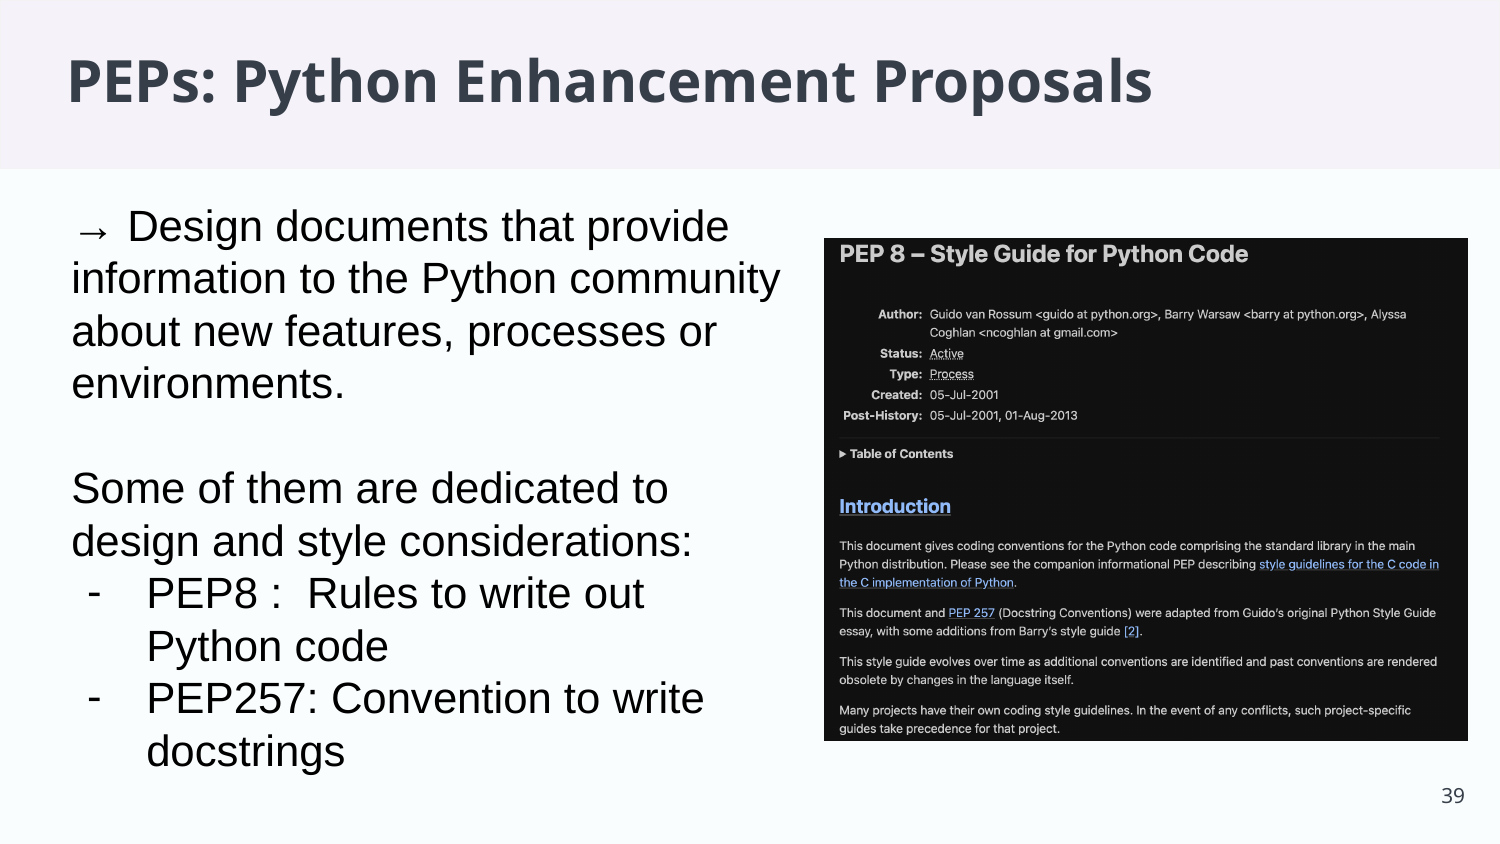

# PEPs: Python Enhancement Proposals
→ Design documents that provide information to the Python community about new features, processes or environments.
Some of them are dedicated to design and style considerations:
PEP8 : Rules to write out Python code
PEP257: Convention to write docstrings